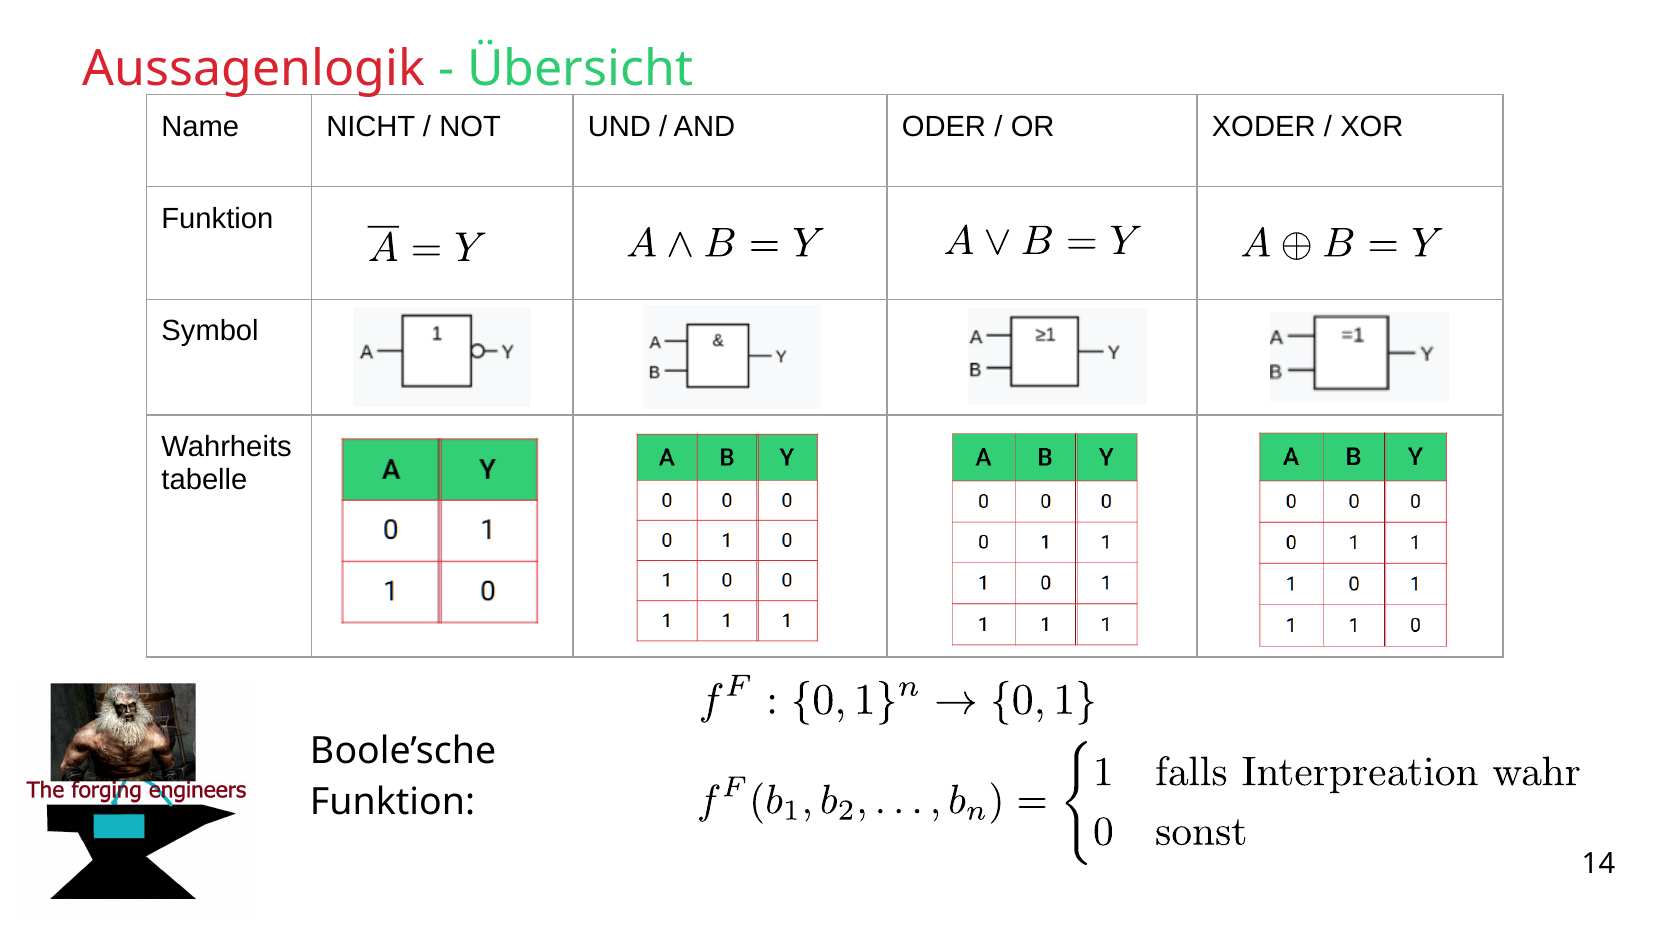

# Aussagenlogik - Übersicht
| Name | NICHT / NOT | UND / AND | ODER / OR | XODER / XOR |
| --- | --- | --- | --- | --- |
| Funktion | | | | |
| Symbol | | | | |
| Wahrheitstabelle | | | | |
Boole’sche Funktion: